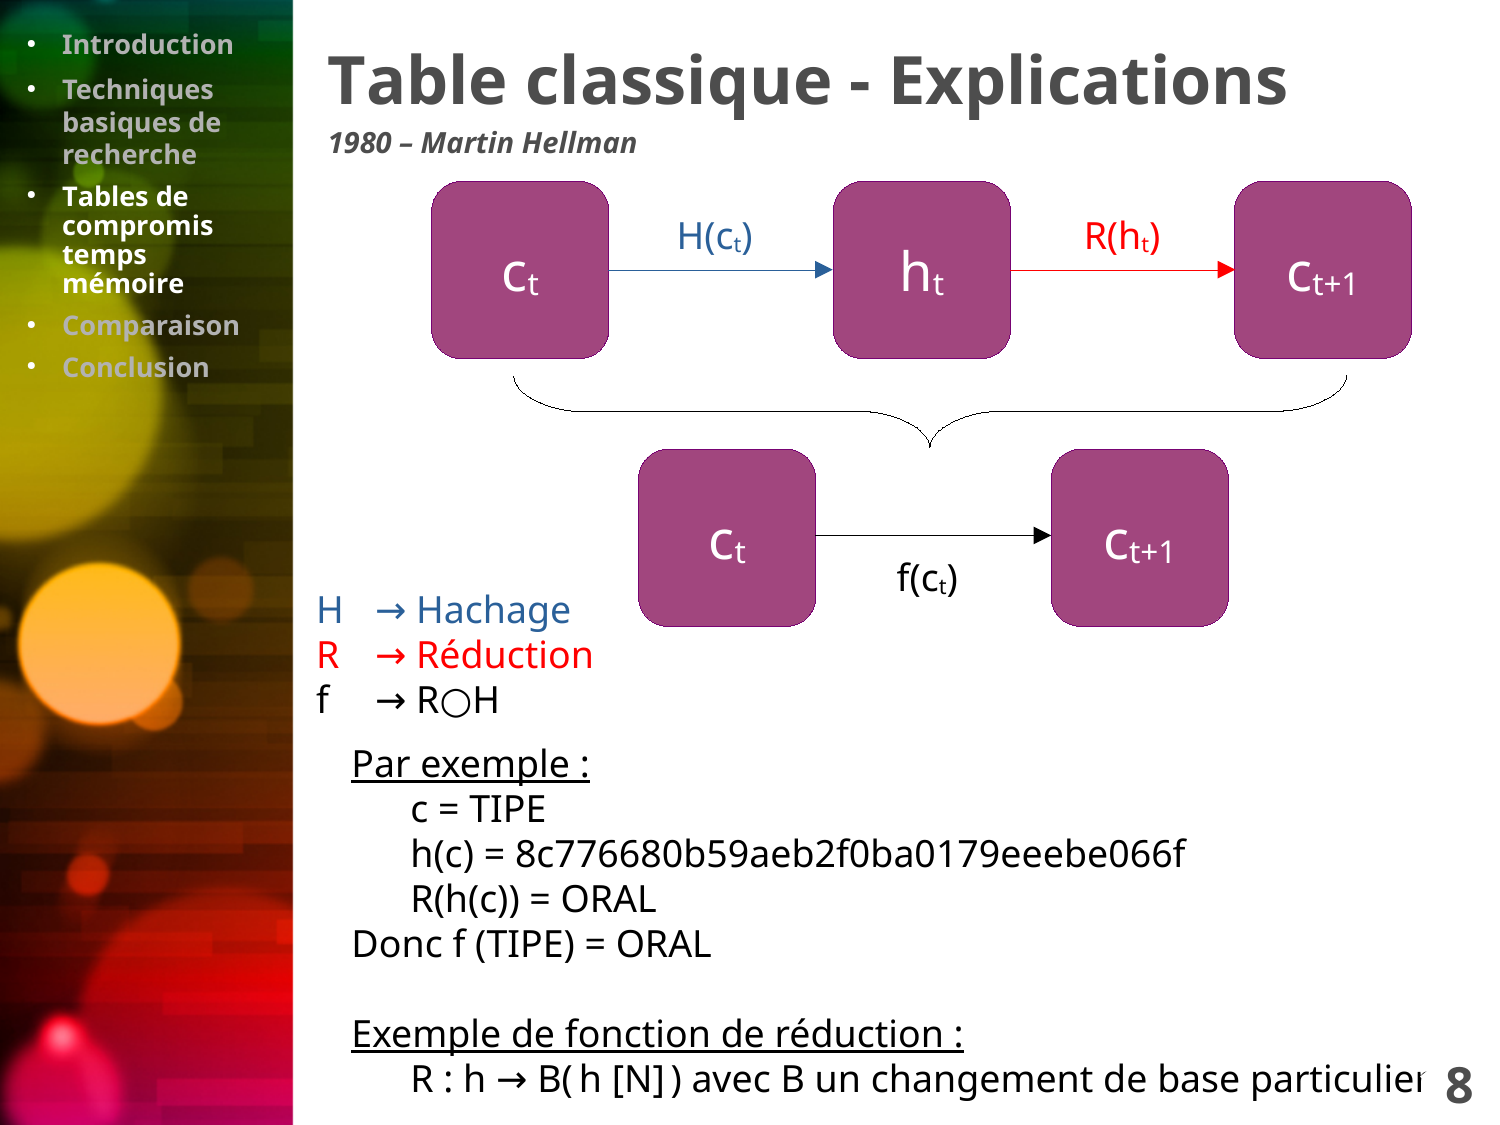

# Table classique - Explications
Introduction
Techniques basiques de recherche
Tables de compromis temps mémoire
Comparaison
Conclusion
1980 – Martin Hellman
ct+1
ct
ht
H(ct)
R(ht)
ct
ct+1
f(ct)
H	→ Hachage
R	→ Réduction
f	→ R○H
Par exemple :
	c = TIPE
	h(c) = 8c776680b59aeb2f0ba0179eeebe066f
	R(h(c)) = ORAL
Donc f (TIPE) = ORAL
Exemple de fonction de réduction :
	R : h → B( h [N] ) avec B un changement de base particulier